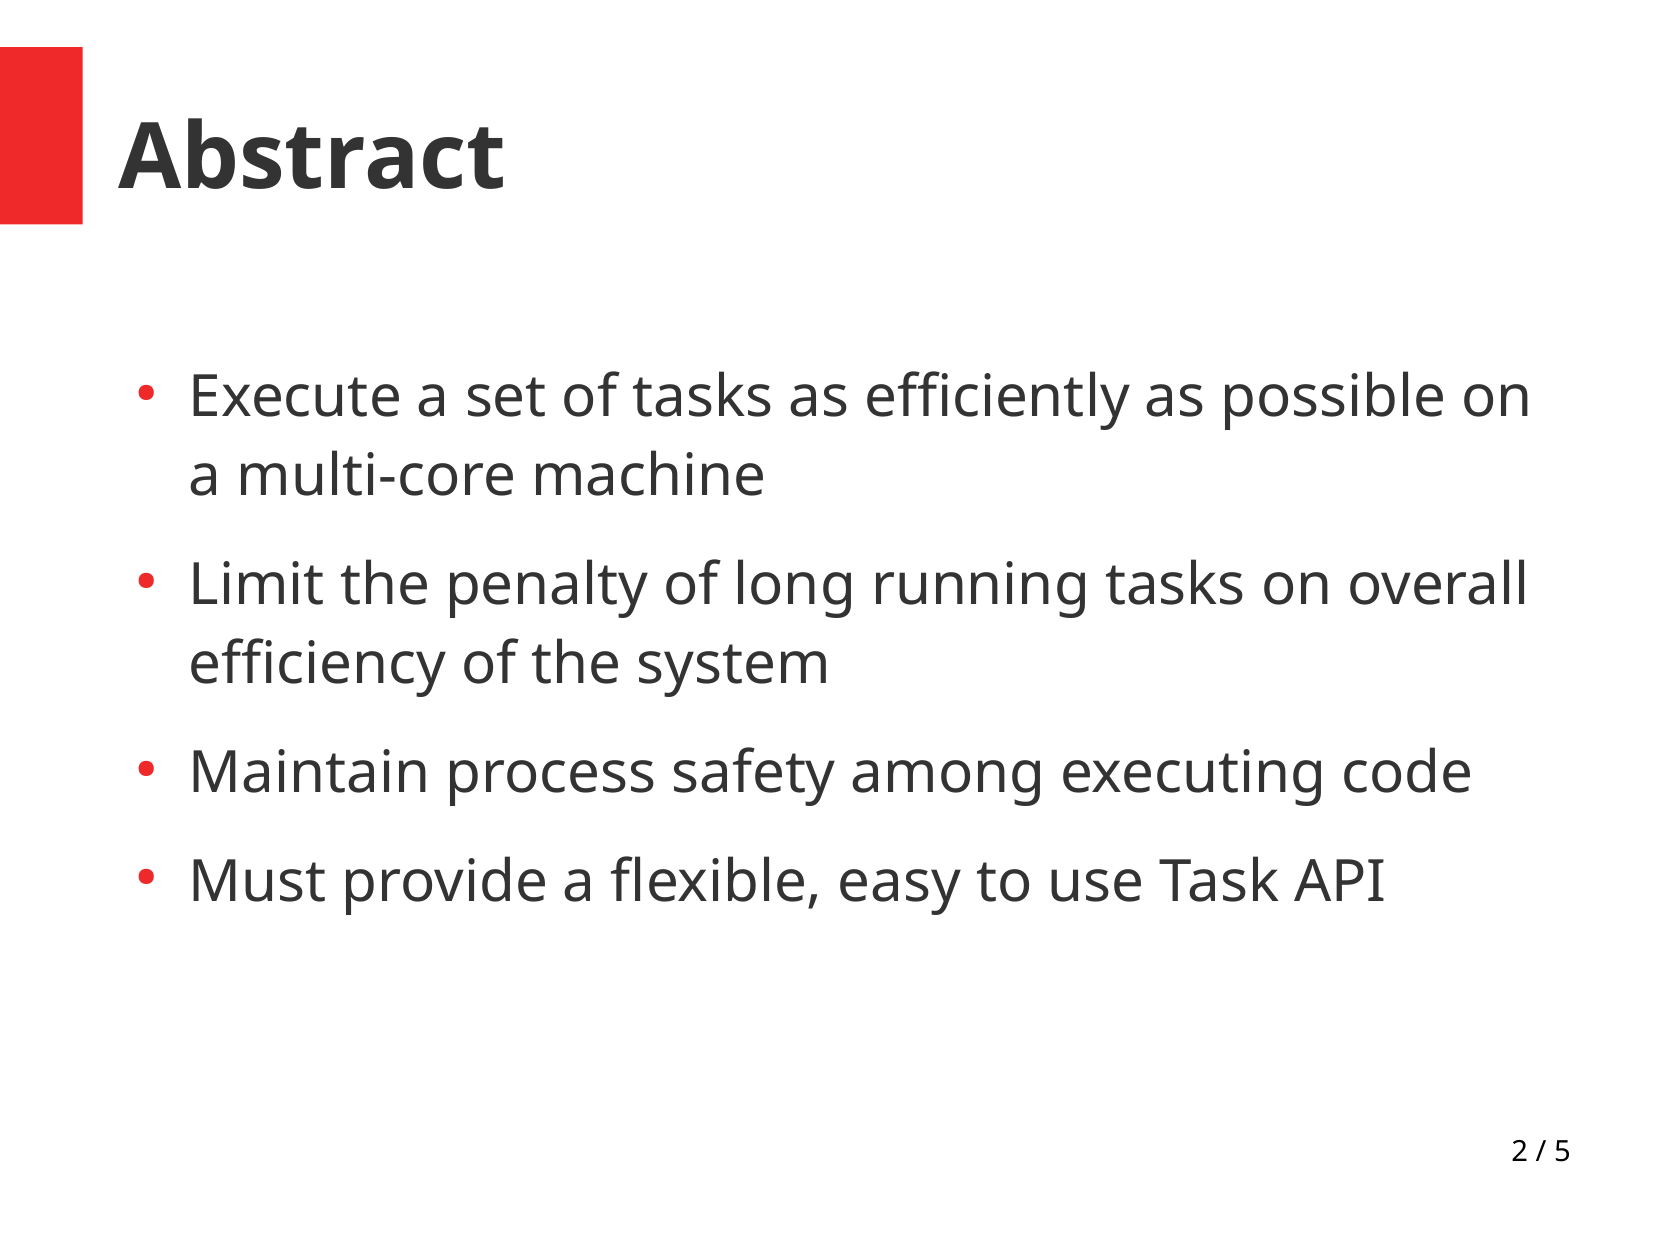

# Abstract
Execute a set of tasks as efficiently as possible on a multi-core machine
Limit the penalty of long running tasks on overall efficiency of the system
Maintain process safety among executing code
Must provide a flexible, easy to use Task API
2